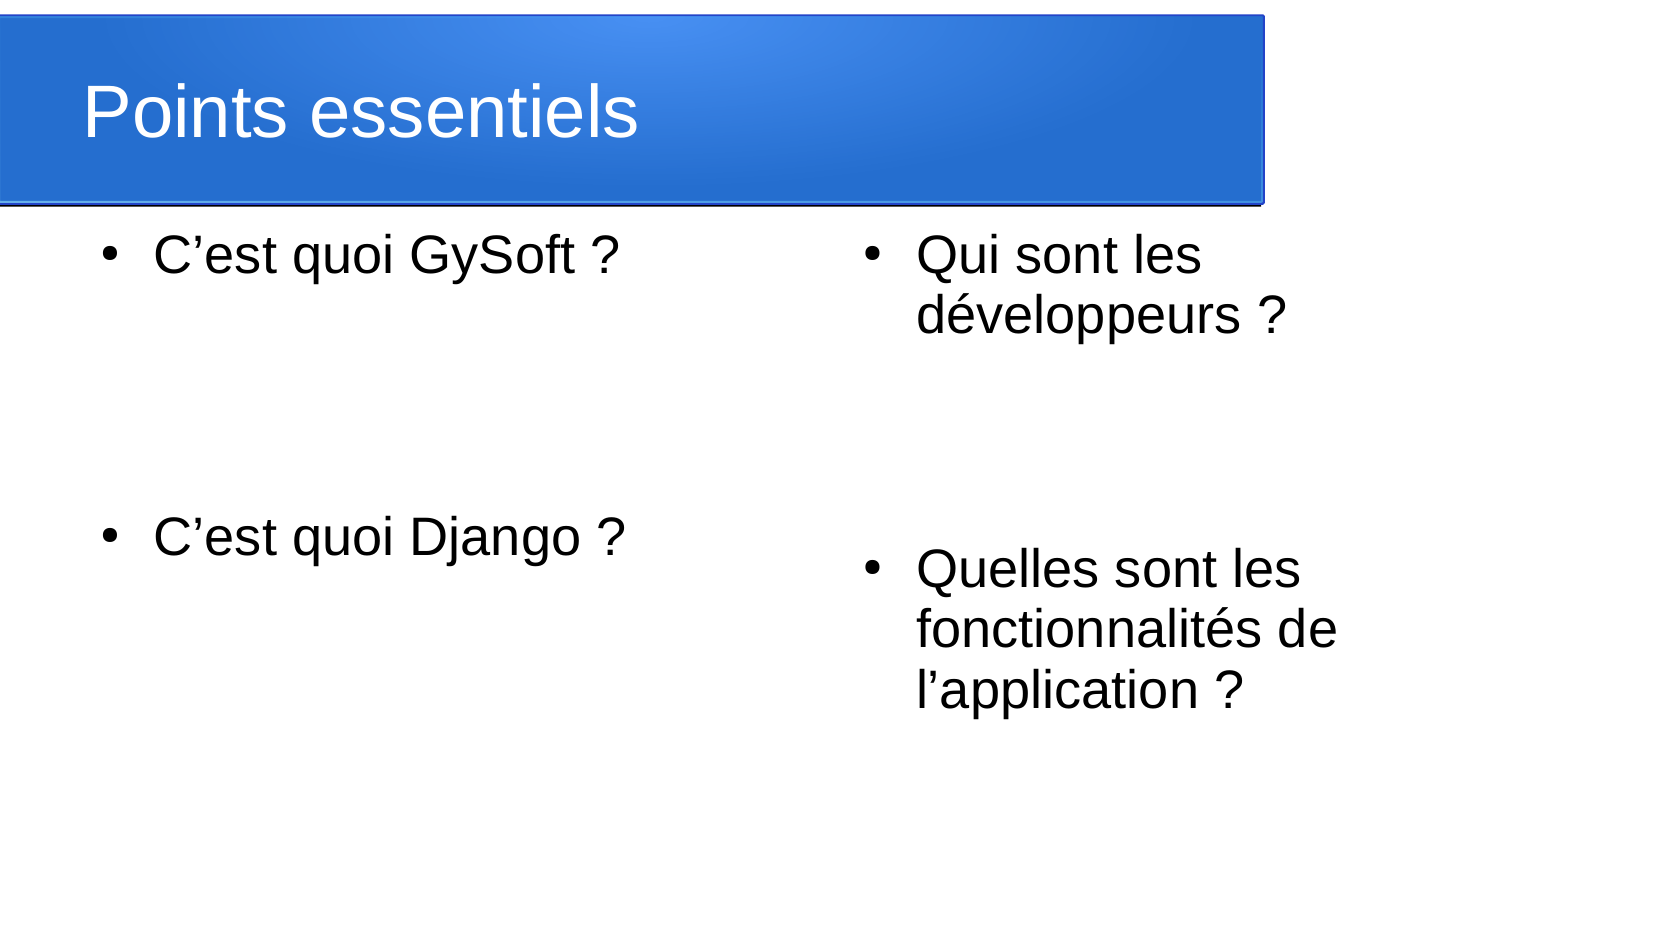

# Points essentiels
C’est quoi GySoft ?
Qui sont les développeurs ?
Quelles sont les fonctionnalités de l’application ?
C’est quoi Django ?